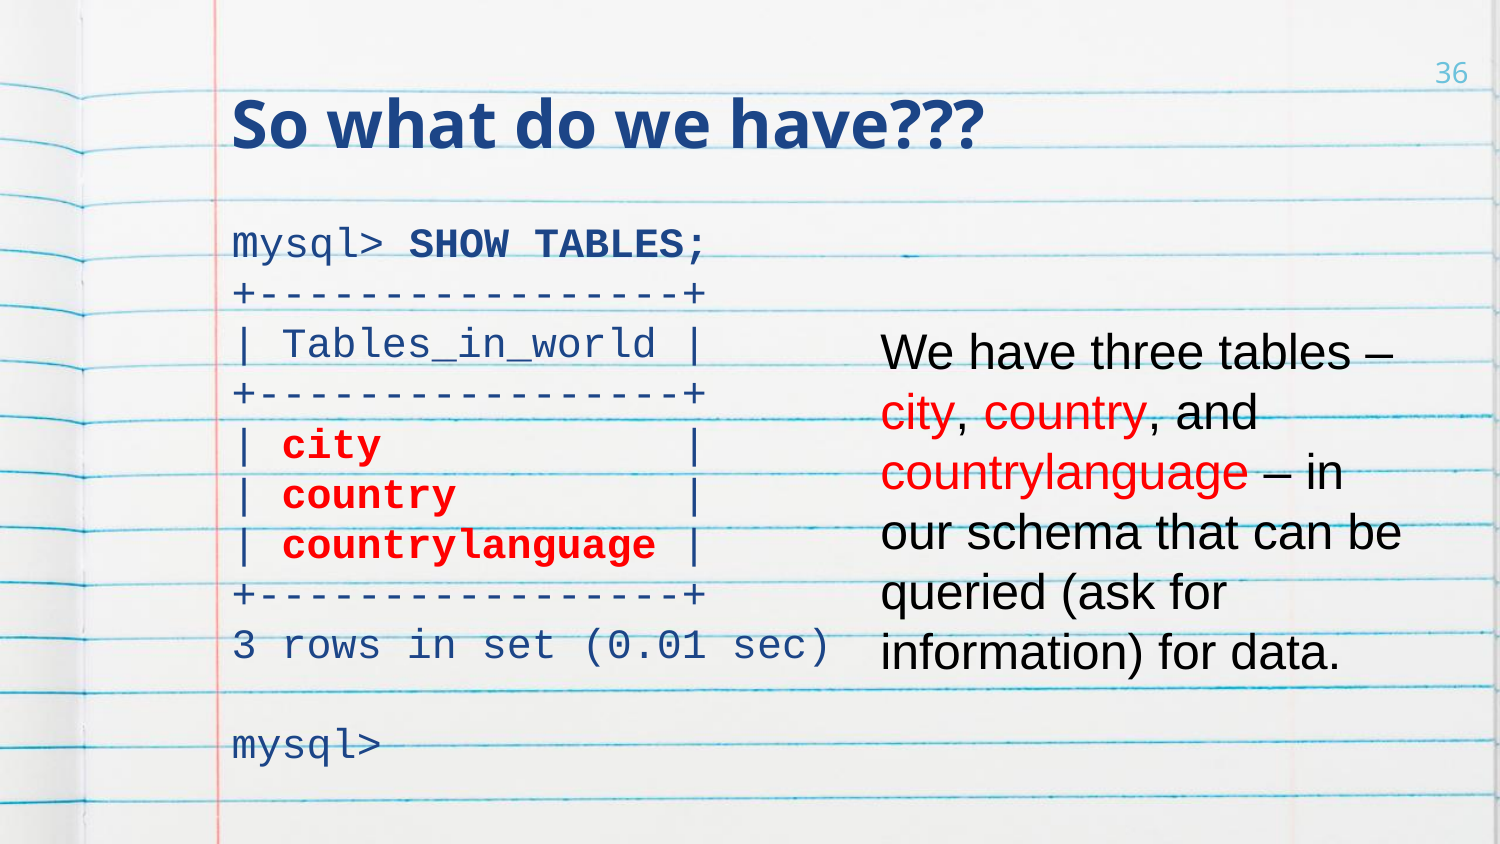

# So what do we have???
mysql> SHOW TABLES;
+-----------------+
| Tables_in_world |
+-----------------+
| city |
| country |
| countrylanguage |
+-----------------+
3 rows in set (0.01 sec)
mysql>
We have three tables – city, country, and countrylanguage – in our schema that can be queried (ask for information) for data.